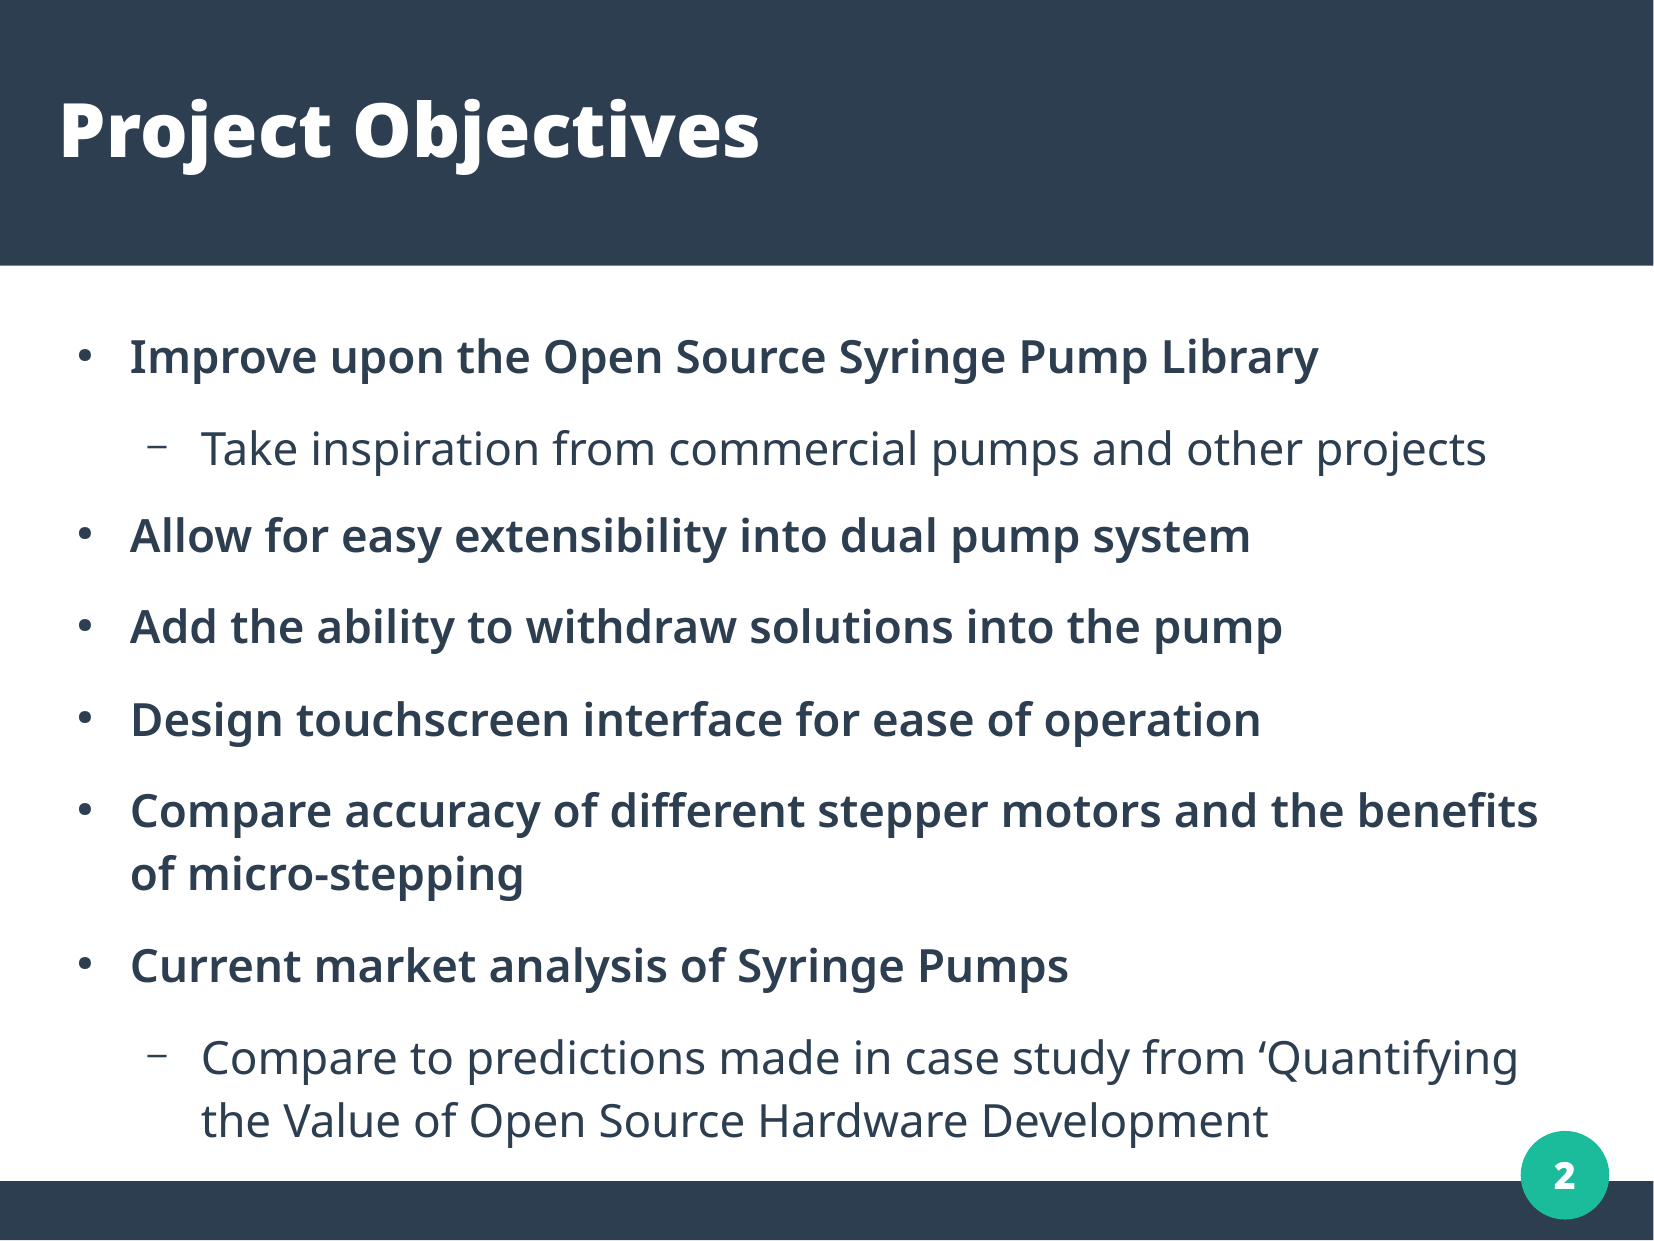

# Project Objectives
Improve upon the Open Source Syringe Pump Library
Take inspiration from commercial pumps and other projects
Allow for easy extensibility into dual pump system
Add the ability to withdraw solutions into the pump
Design touchscreen interface for ease of operation
Compare accuracy of different stepper motors and the benefits of micro-stepping
Current market analysis of Syringe Pumps
Compare to predictions made in case study from ‘Quantifying the Value of Open Source Hardware Development
2